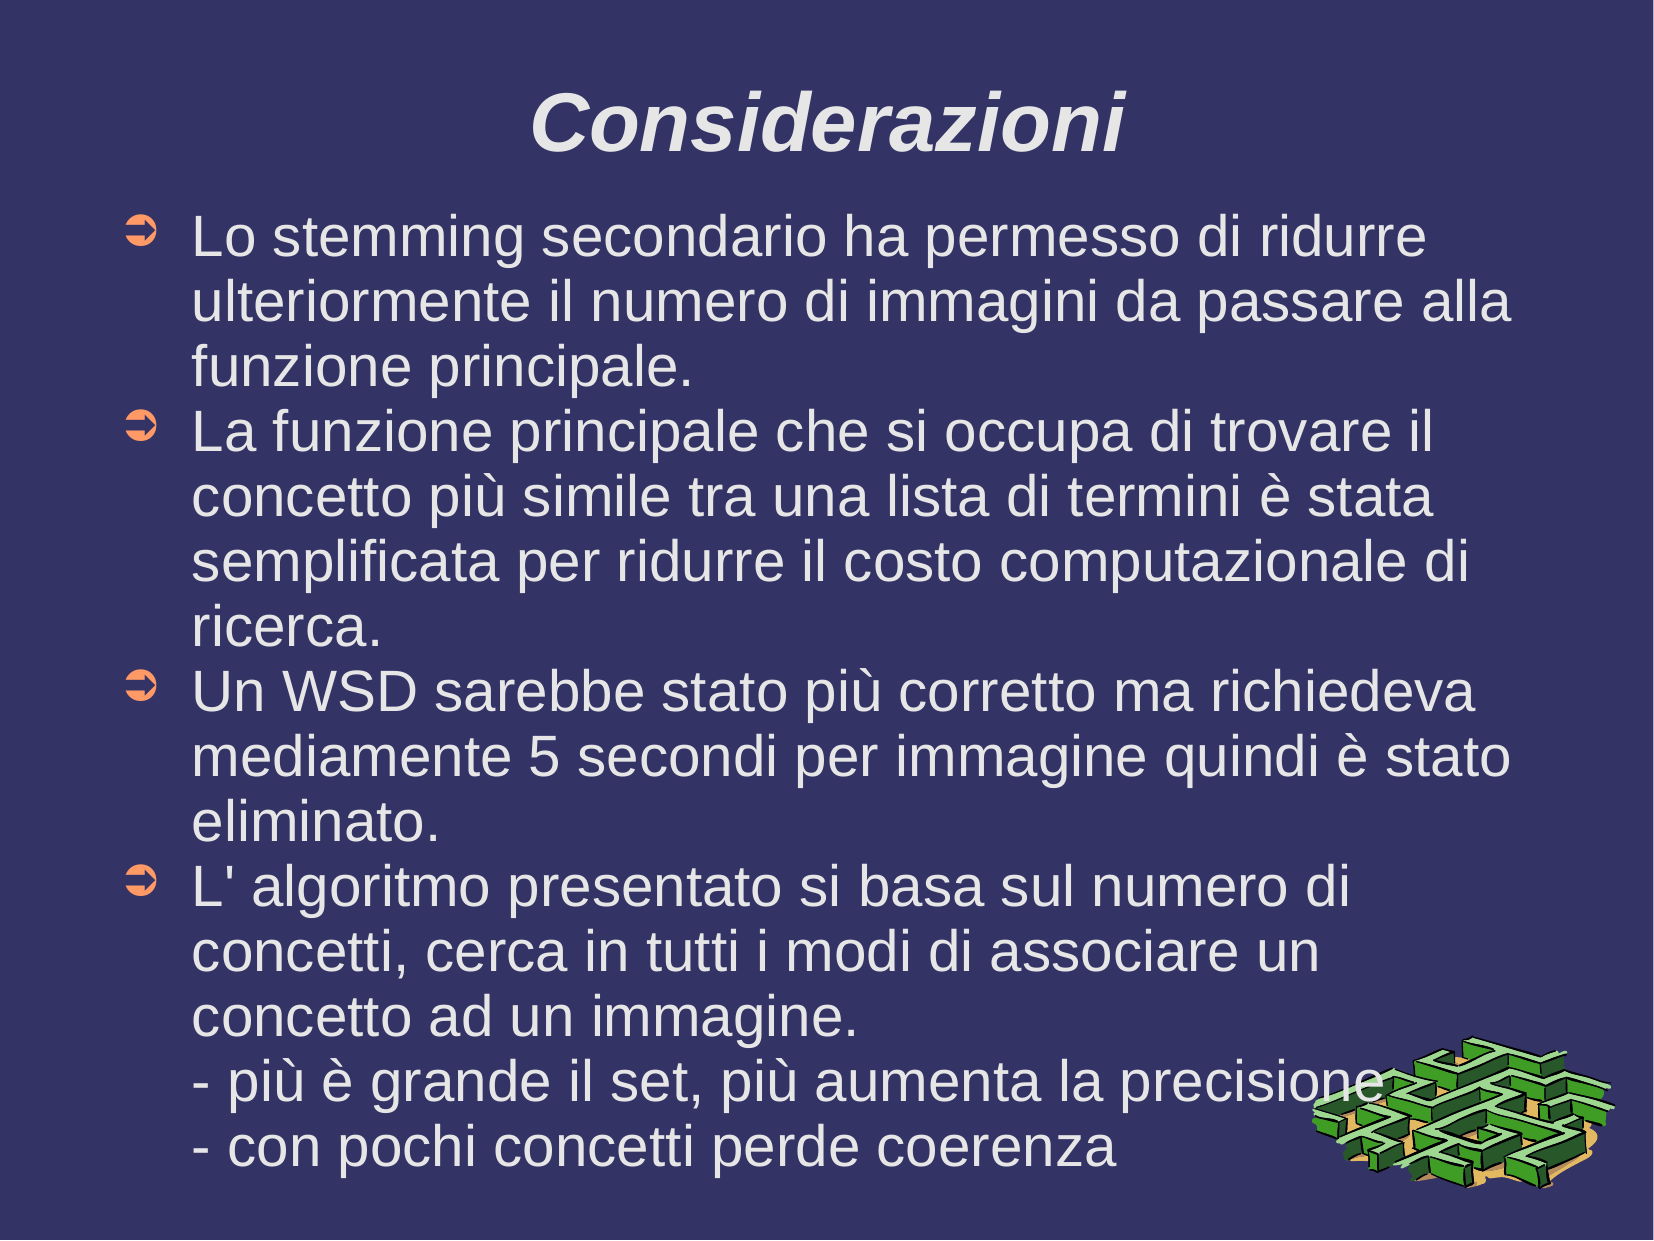

# Considerazioni
Lo stemming secondario ha permesso di ridurre ulteriormente il numero di immagini da passare alla funzione principale.
La funzione principale che si occupa di trovare il concetto più simile tra una lista di termini è stata semplificata per ridurre il costo computazionale di ricerca.
Un WSD sarebbe stato più corretto ma richiedeva mediamente 5 secondi per immagine quindi è stato eliminato.
L' algoritmo presentato si basa sul numero di concetti, cerca in tutti i modi di associare un concetto ad un immagine.
- più è grande il set, più aumenta la precisione
- con pochi concetti perde coerenza